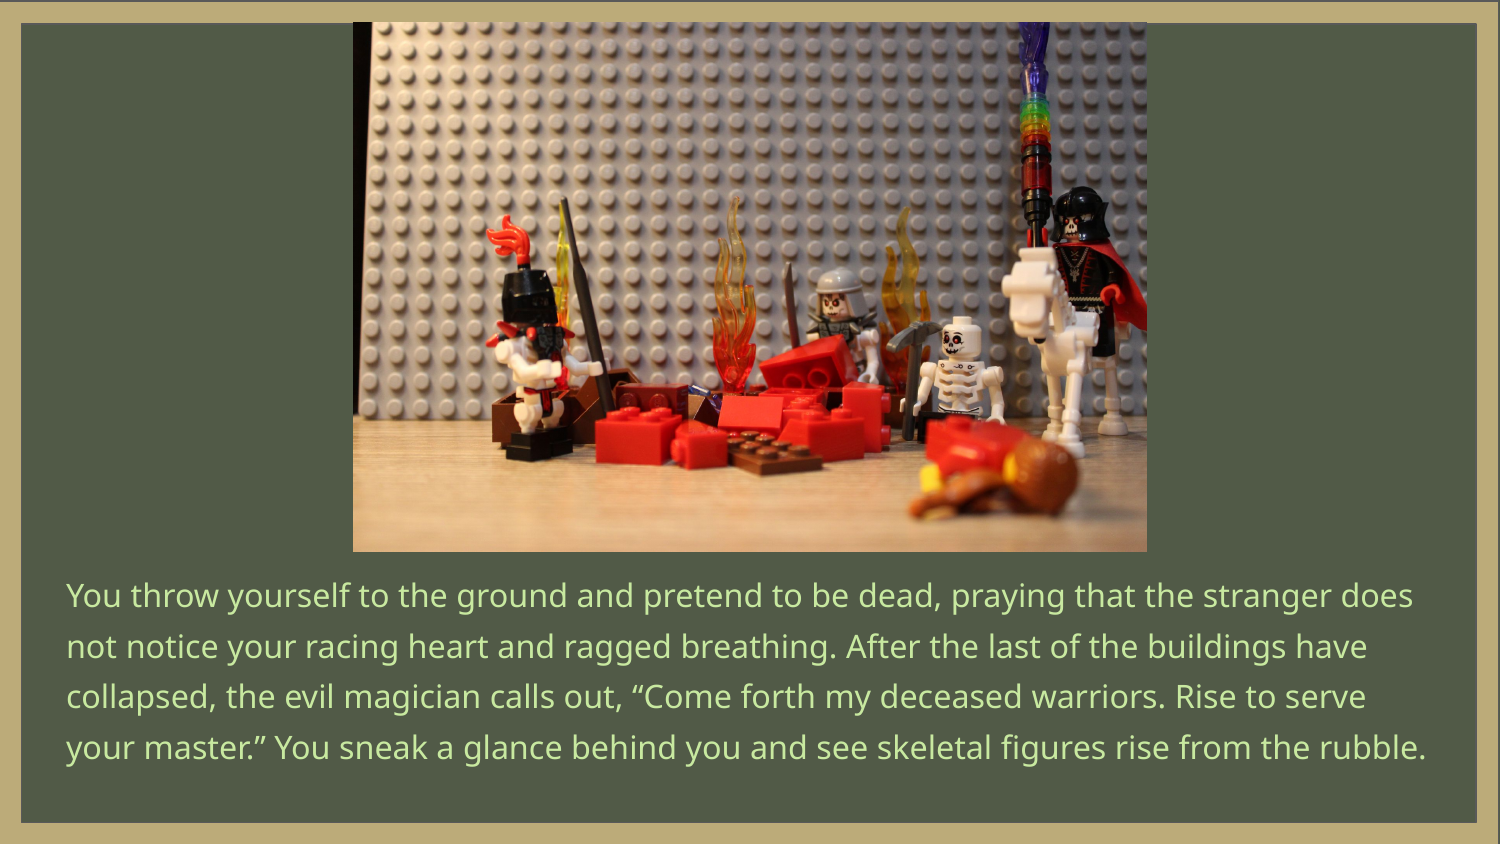

# You throw yourself to the ground and pretend to be dead, praying that the stranger does not notice your racing heart and ragged breathing. After the last of the buildings have collapsed, the evil magician calls out, “Come forth my deceased warriors. Rise to serve your master.” You sneak a glance behind you and see skeletal figures rise from the rubble.